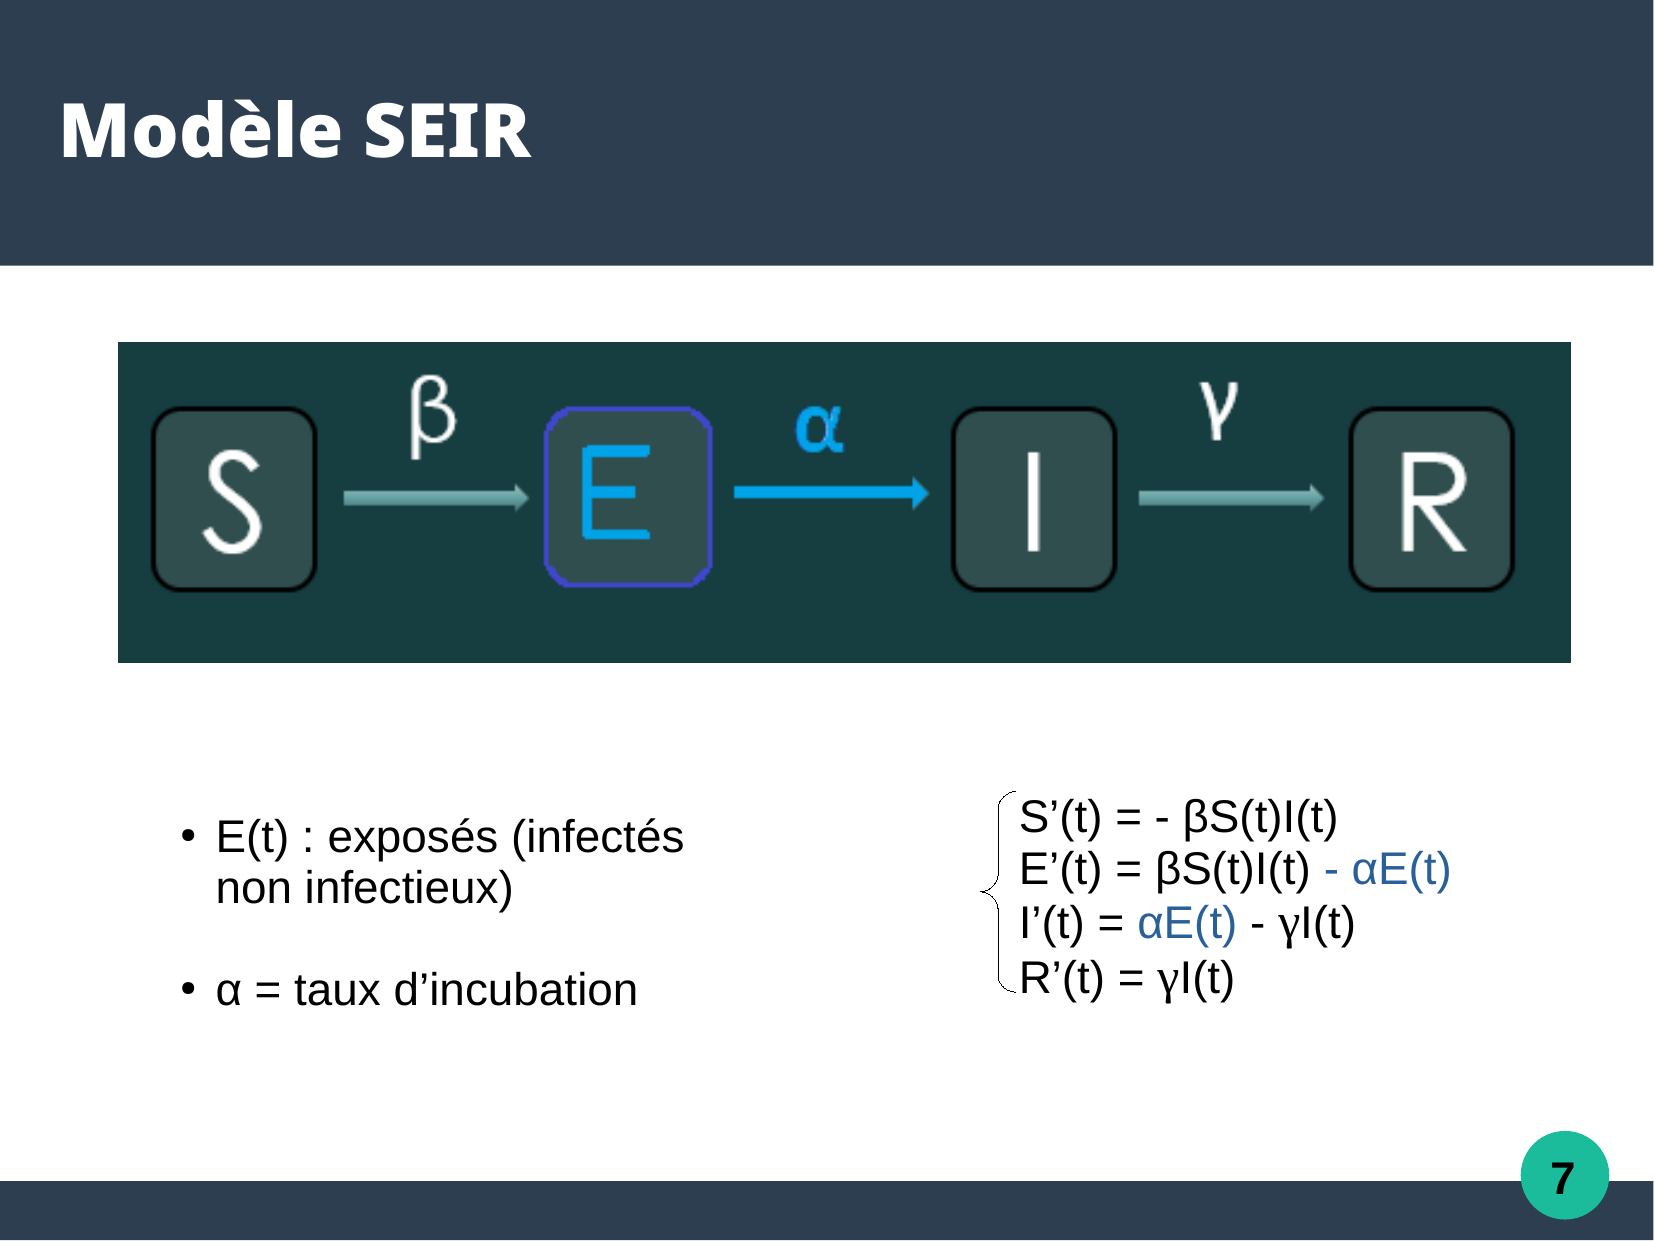

# Modèle SEIR
S’(t) = - βS(t)I(t)
E’(t) = βS(t)I(t) - αE(t)
I’(t) = αE(t) - γI(t)
R’(t) = γI(t)
E(t) : exposés (infectés non infectieux)
α = taux d’incubation
7